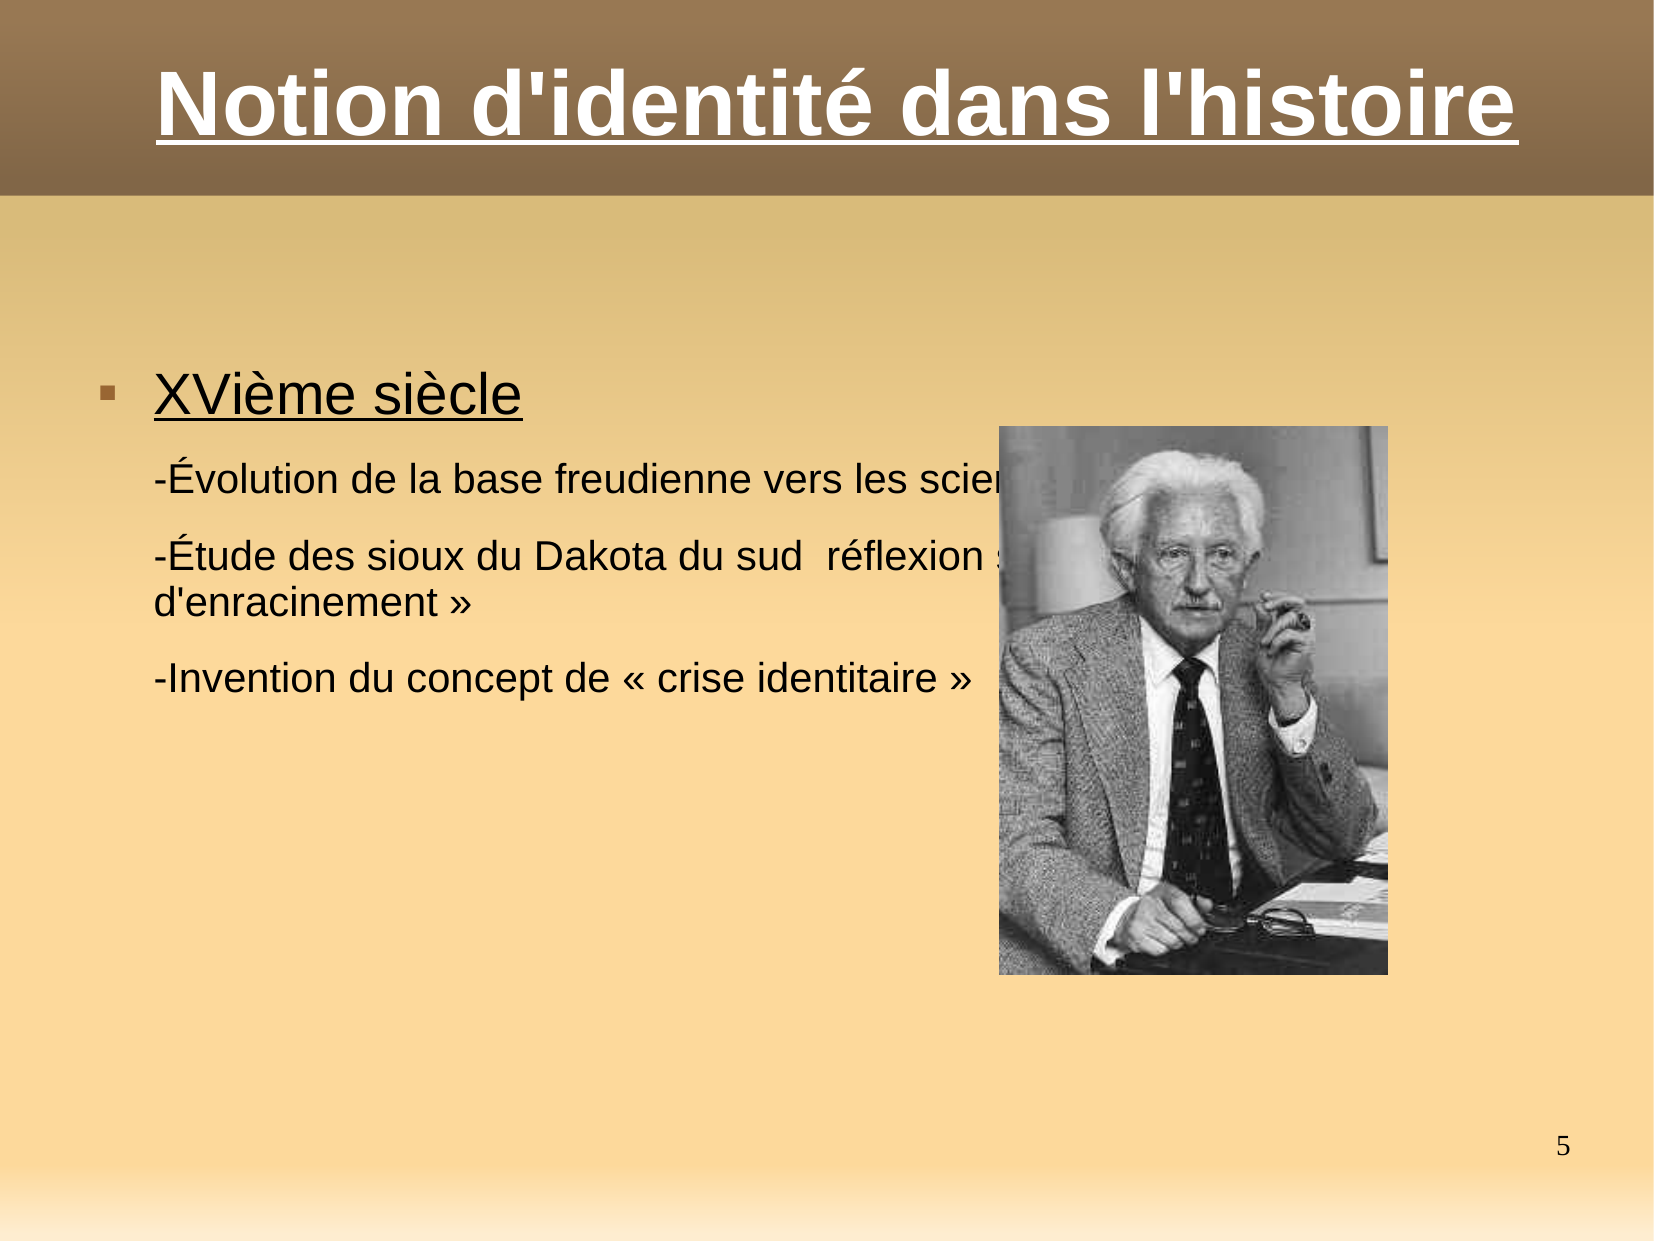

# Notion d'identité dans l'histoire
XVième siècle
-Évolution de la base freudienne vers les sciences sociales
-Étude des sioux du Dakota du sud réflexion sur le « problème d'enracinement »
-Invention du concept de « crise identitaire »
5